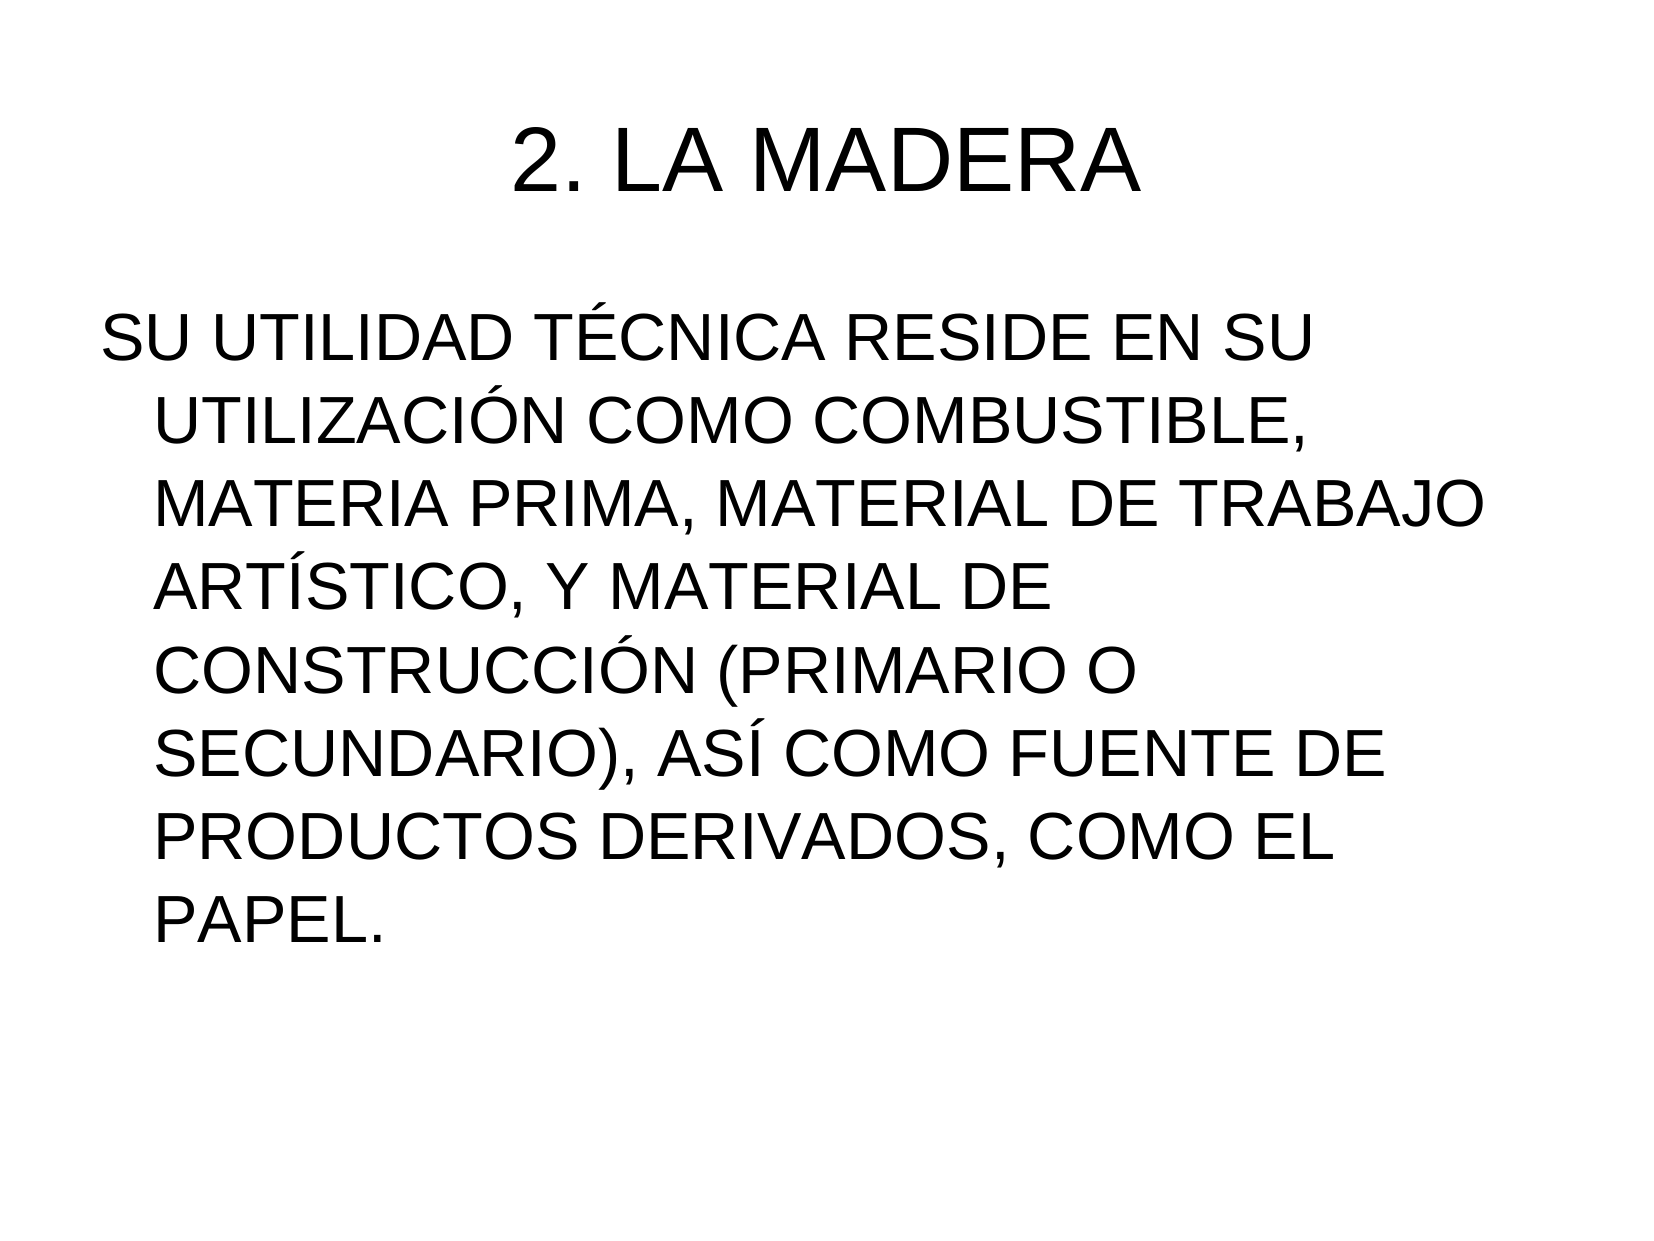

# 2. LA MADERA
SU UTILIDAD TÉCNICA RESIDE EN SU UTILIZACIÓN COMO COMBUSTIBLE, MATERIA PRIMA, MATERIAL DE TRABAJO ARTÍSTICO, Y MATERIAL DE CONSTRUCCIÓN (PRIMARIO O SECUNDARIO), ASÍ COMO FUENTE DE PRODUCTOS DERIVADOS, COMO EL PAPEL.